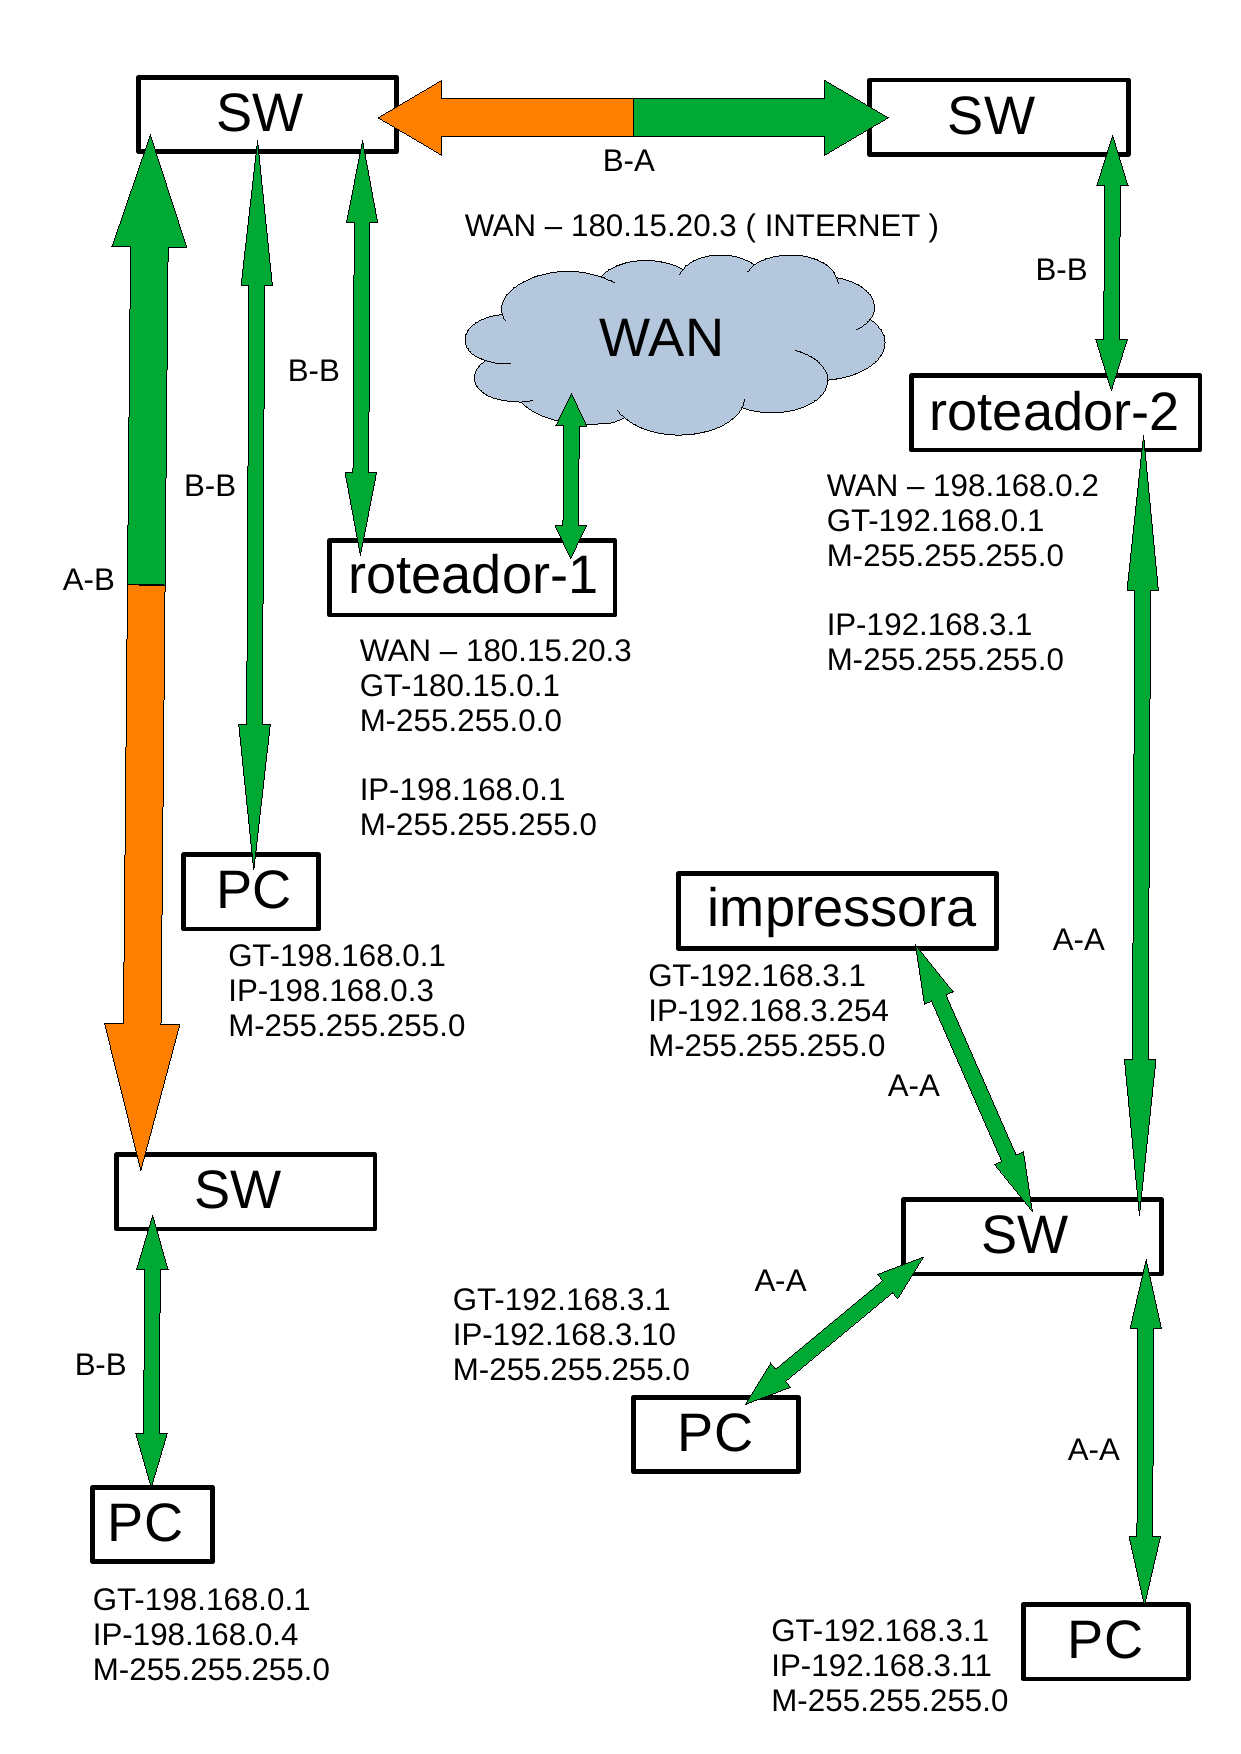

SW
SW
B-A
WAN – 180.15.20.3 ( INTERNET )
B-B
WAN
B-B
roteador-2
B-B
WAN – 198.168.0.2
GT-192.168.0.1
M-255.255.255.0
IP-192.168.3.1
M-255.255.255.0
roteador-1
A-B
WAN – 180.15.20.3
GT-180.15.0.1
M-255.255.0.0
IP-198.168.0.1
M-255.255.255.0
PC
impressora
A-A
GT-198.168.0.1
IP-198.168.0.3
M-255.255.255.0
GT-192.168.3.1
IP-192.168.3.254
M-255.255.255.0
A-A
SW
SW
A-A
GT-192.168.3.1
IP-192.168.3.10
M-255.255.255.0
B-B
PC
A-A
PC
GT-198.168.0.1
IP-198.168.0.4
M-255.255.255.0
PC
GT-192.168.3.1
IP-192.168.3.11
M-255.255.255.0